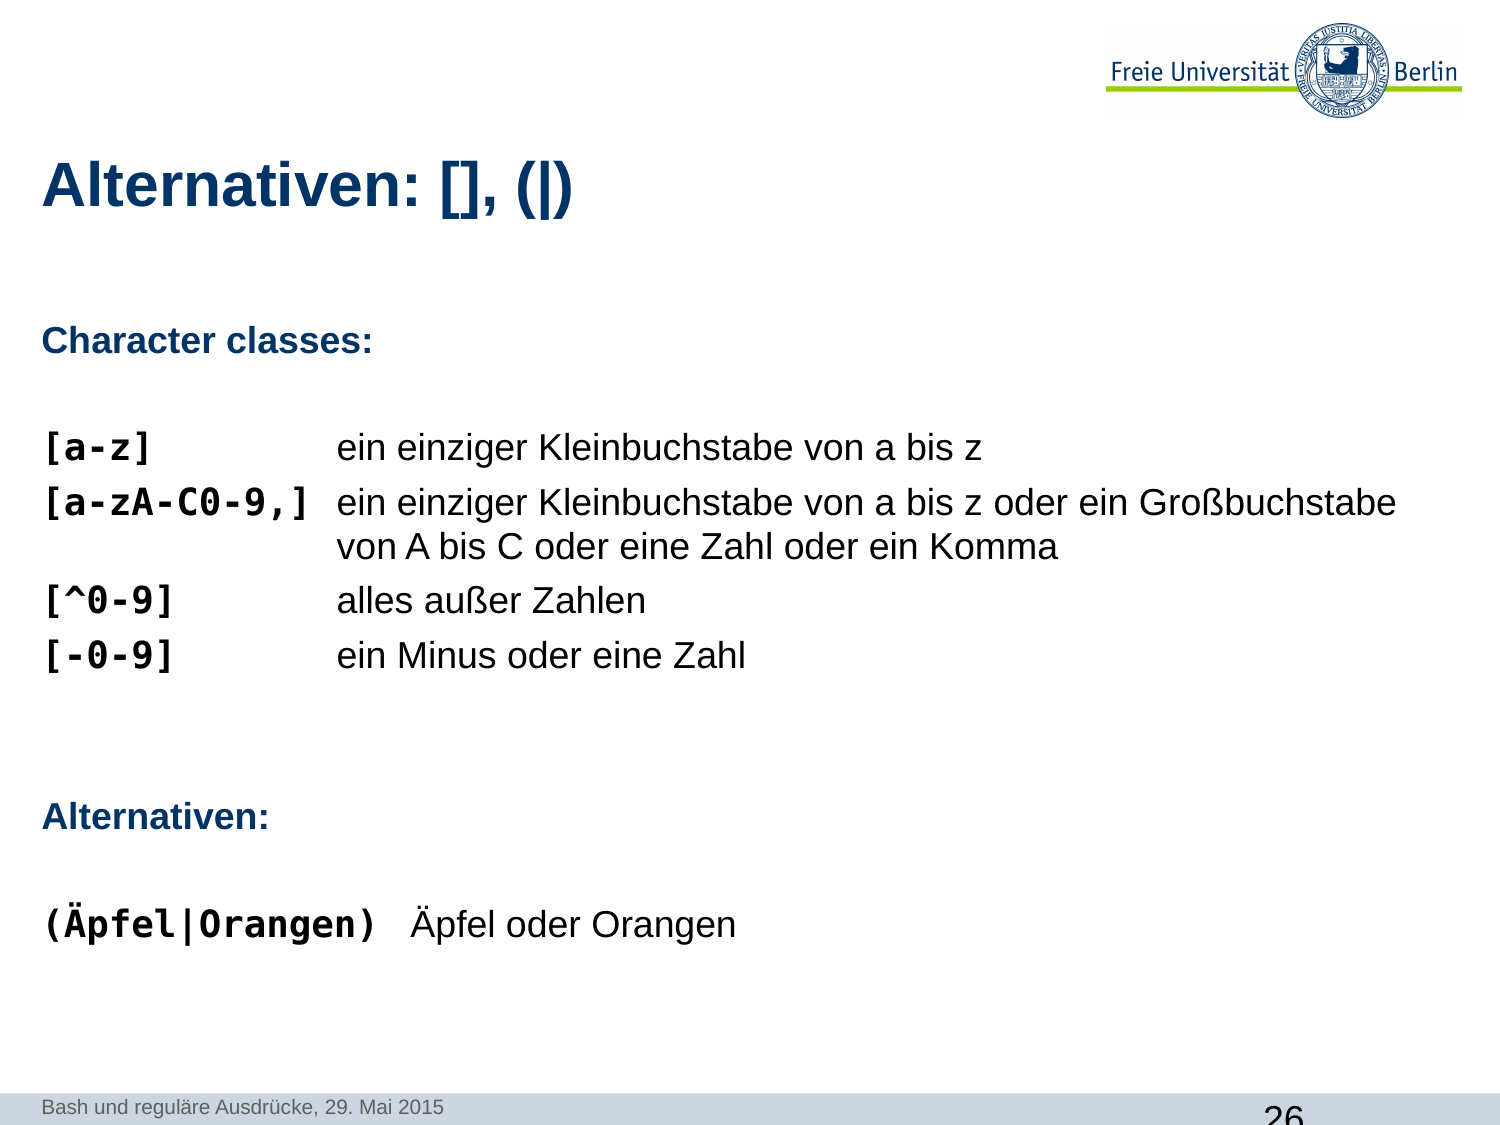

# Alternativen: [], (|)
Character classes:
[a-z]			ein einziger Kleinbuchstabe von a bis z
[a-zA-C0-9,]	ein einziger Kleinbuchstabe von a bis z oder ein Großbuchstabe 					von A bis C oder eine Zahl oder ein Komma
[^0-9]			alles außer Zahlen
[-0-9]			ein Minus oder eine Zahl
Alternativen:
(Äpfel|Orangen)	Äpfel oder Orangen